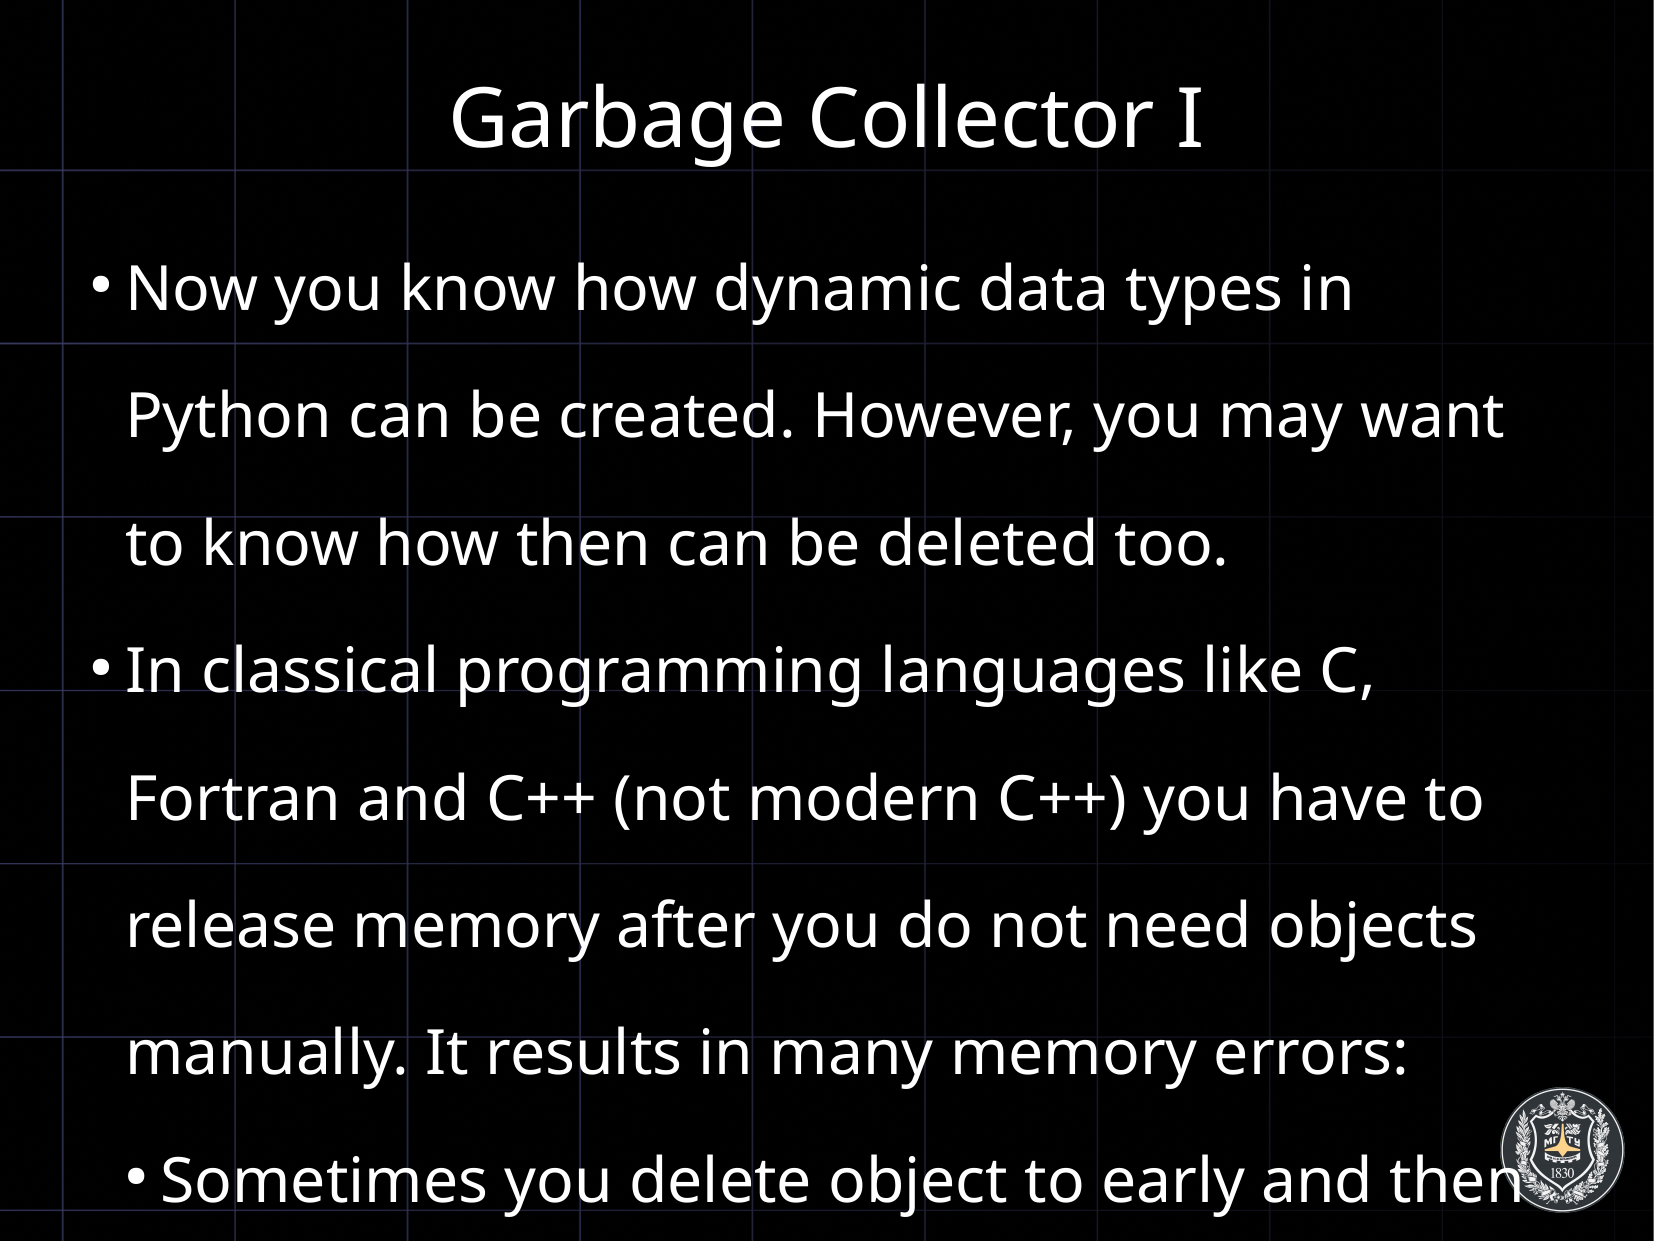

# Garbage Collector I
Now you know how dynamic data types in Python can be created. However, you may want to know how then can be deleted too.
In classical programming languages like C, Fortran and C++ (not modern C++) you have to release memory after you do not need objects manually. It results in many memory errors:
Sometimes you delete object to early and then try to access it → NullPointerException.
Sometimes you do not release object’s memory,
so it takes up memory space til the program end.